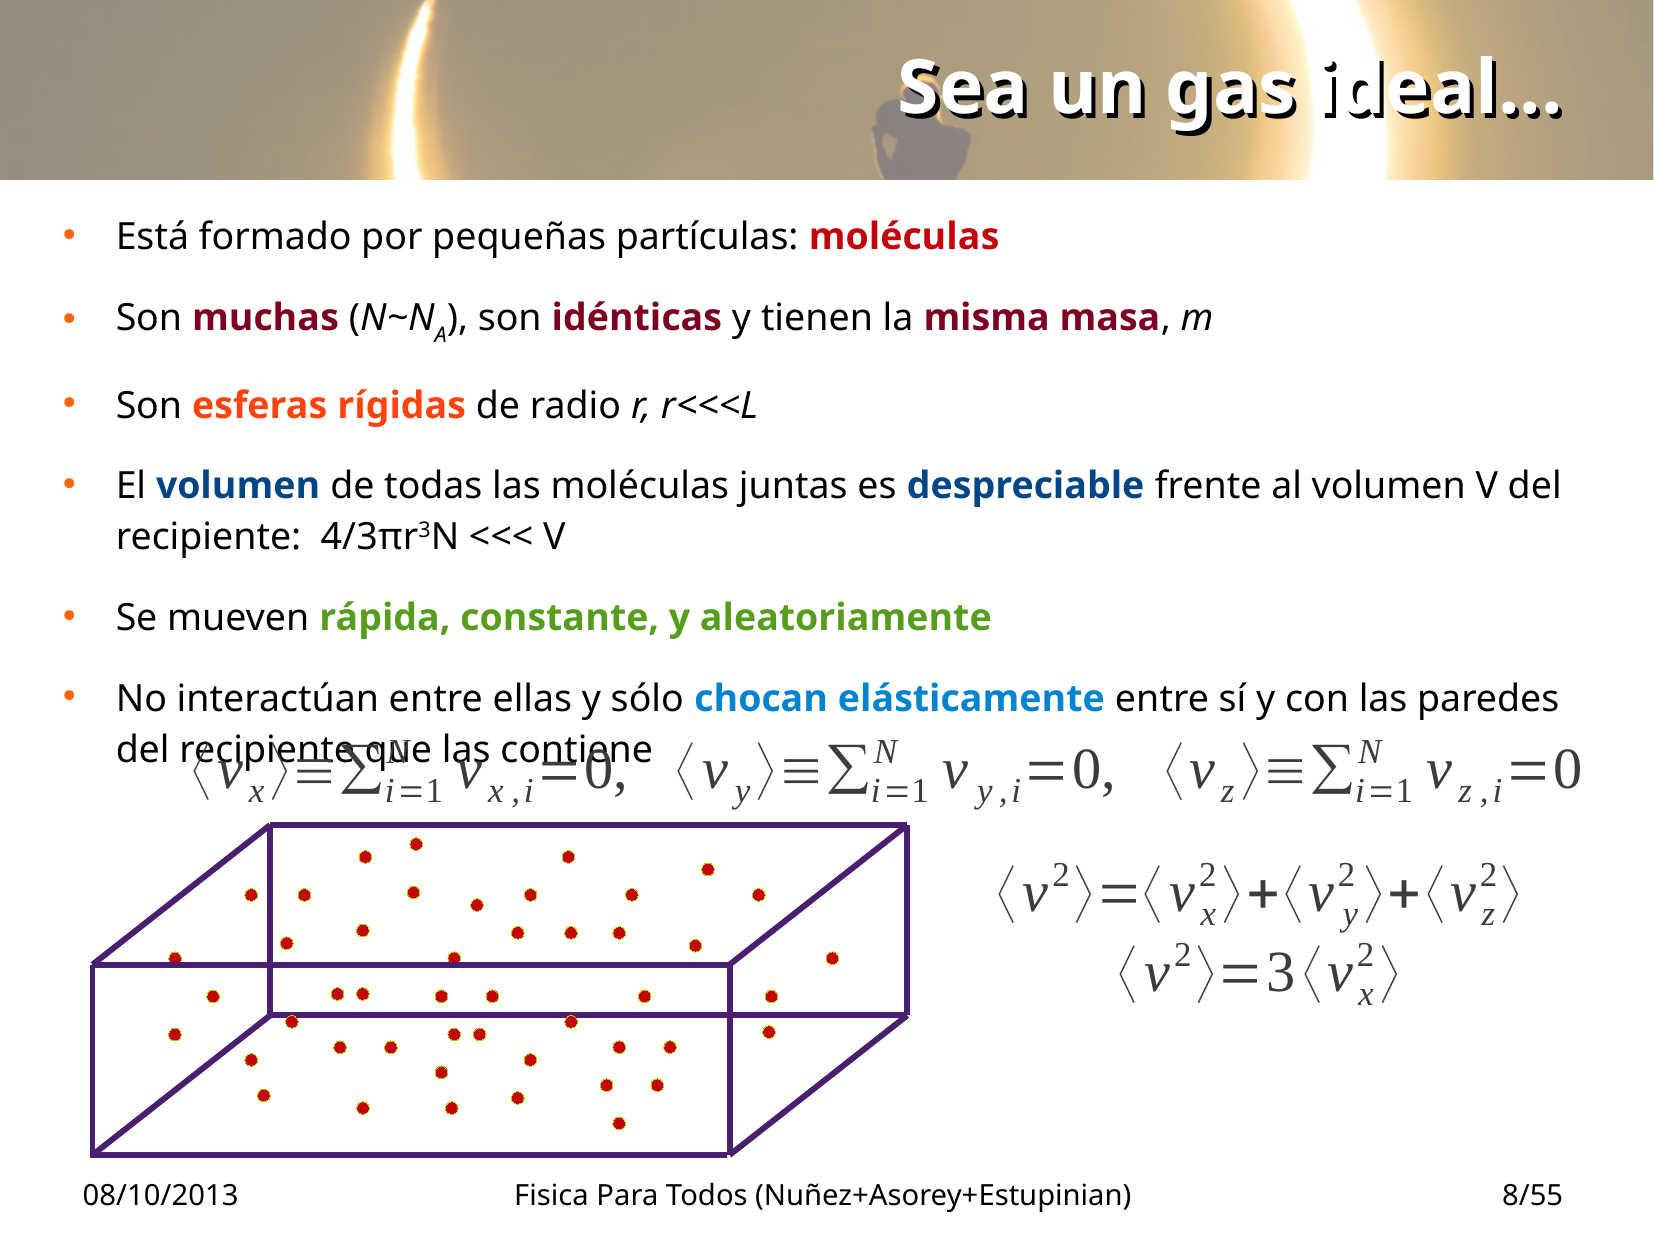

# Sea un gas ideal...
Está formado por pequeñas partículas: moléculas
Son muchas (N~NA), son idénticas y tienen la misma masa, m
Son esferas rígidas de radio r, r<<<L
El volumen de todas las moléculas juntas es despreciable frente al volumen V del recipiente: 4/3πr3N <<< V
Se mueven rápida, constante, y aleatoriamente
No interactúan entre ellas y sólo chocan elásticamente entre sí y con las paredes del recipiente que las contiene
08/10/2013
Fisica Para Todos (Nuñez+Asorey+Estupinian)
8